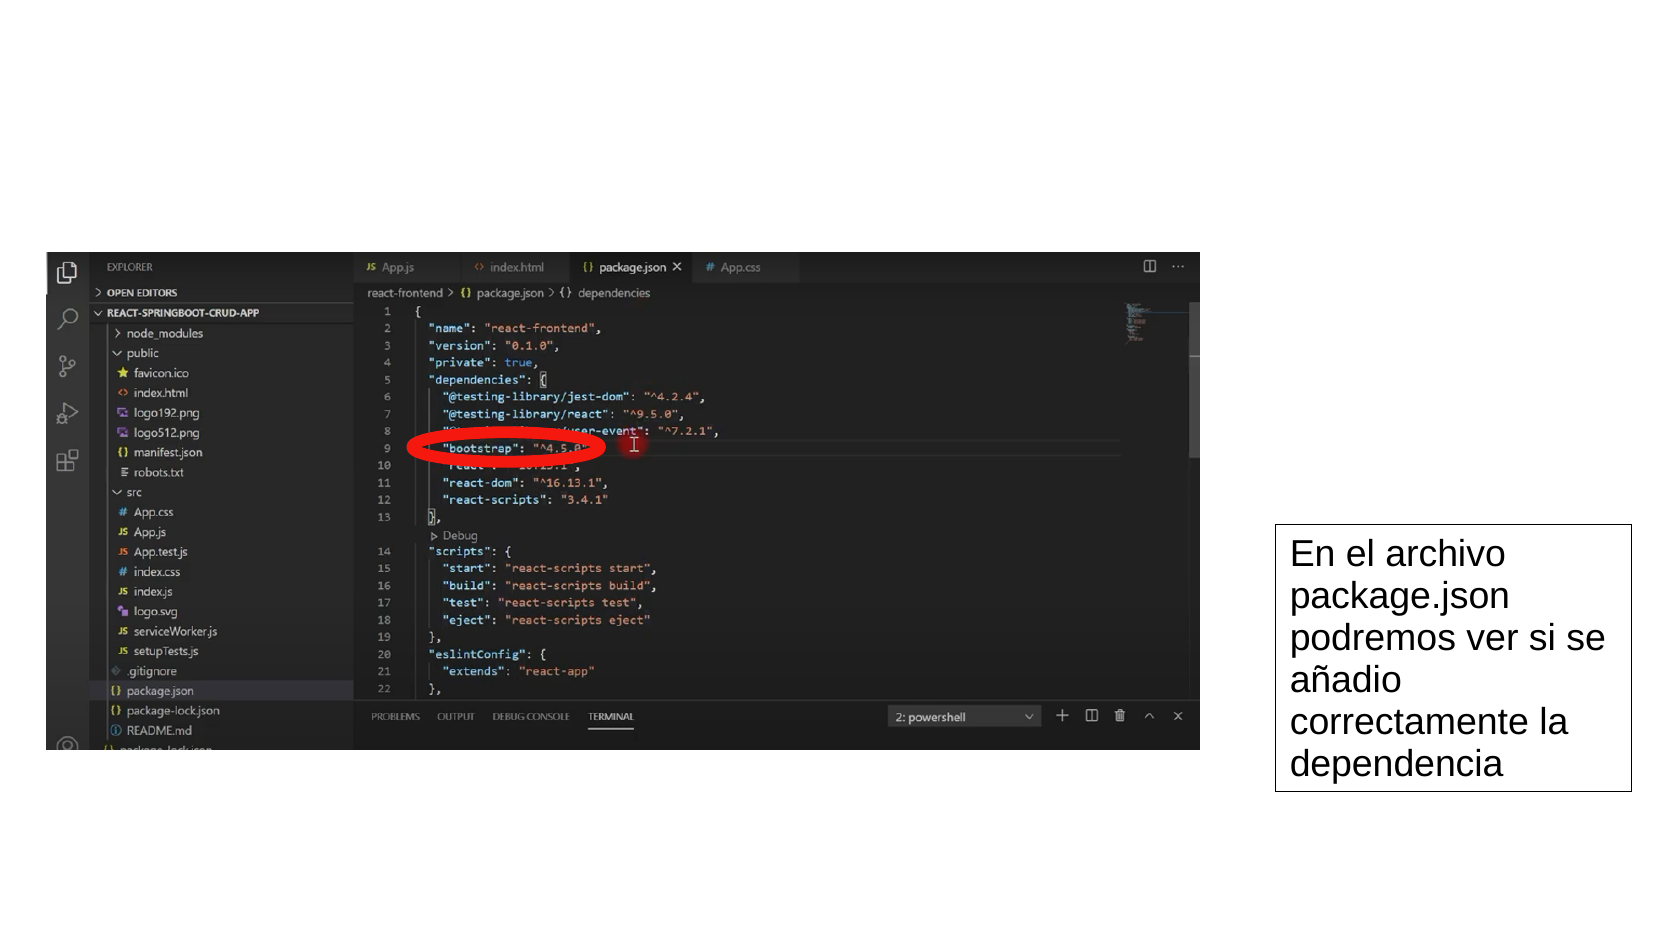

#
En el archivo package.json podremos ver si se añadio correctamente la dependencia